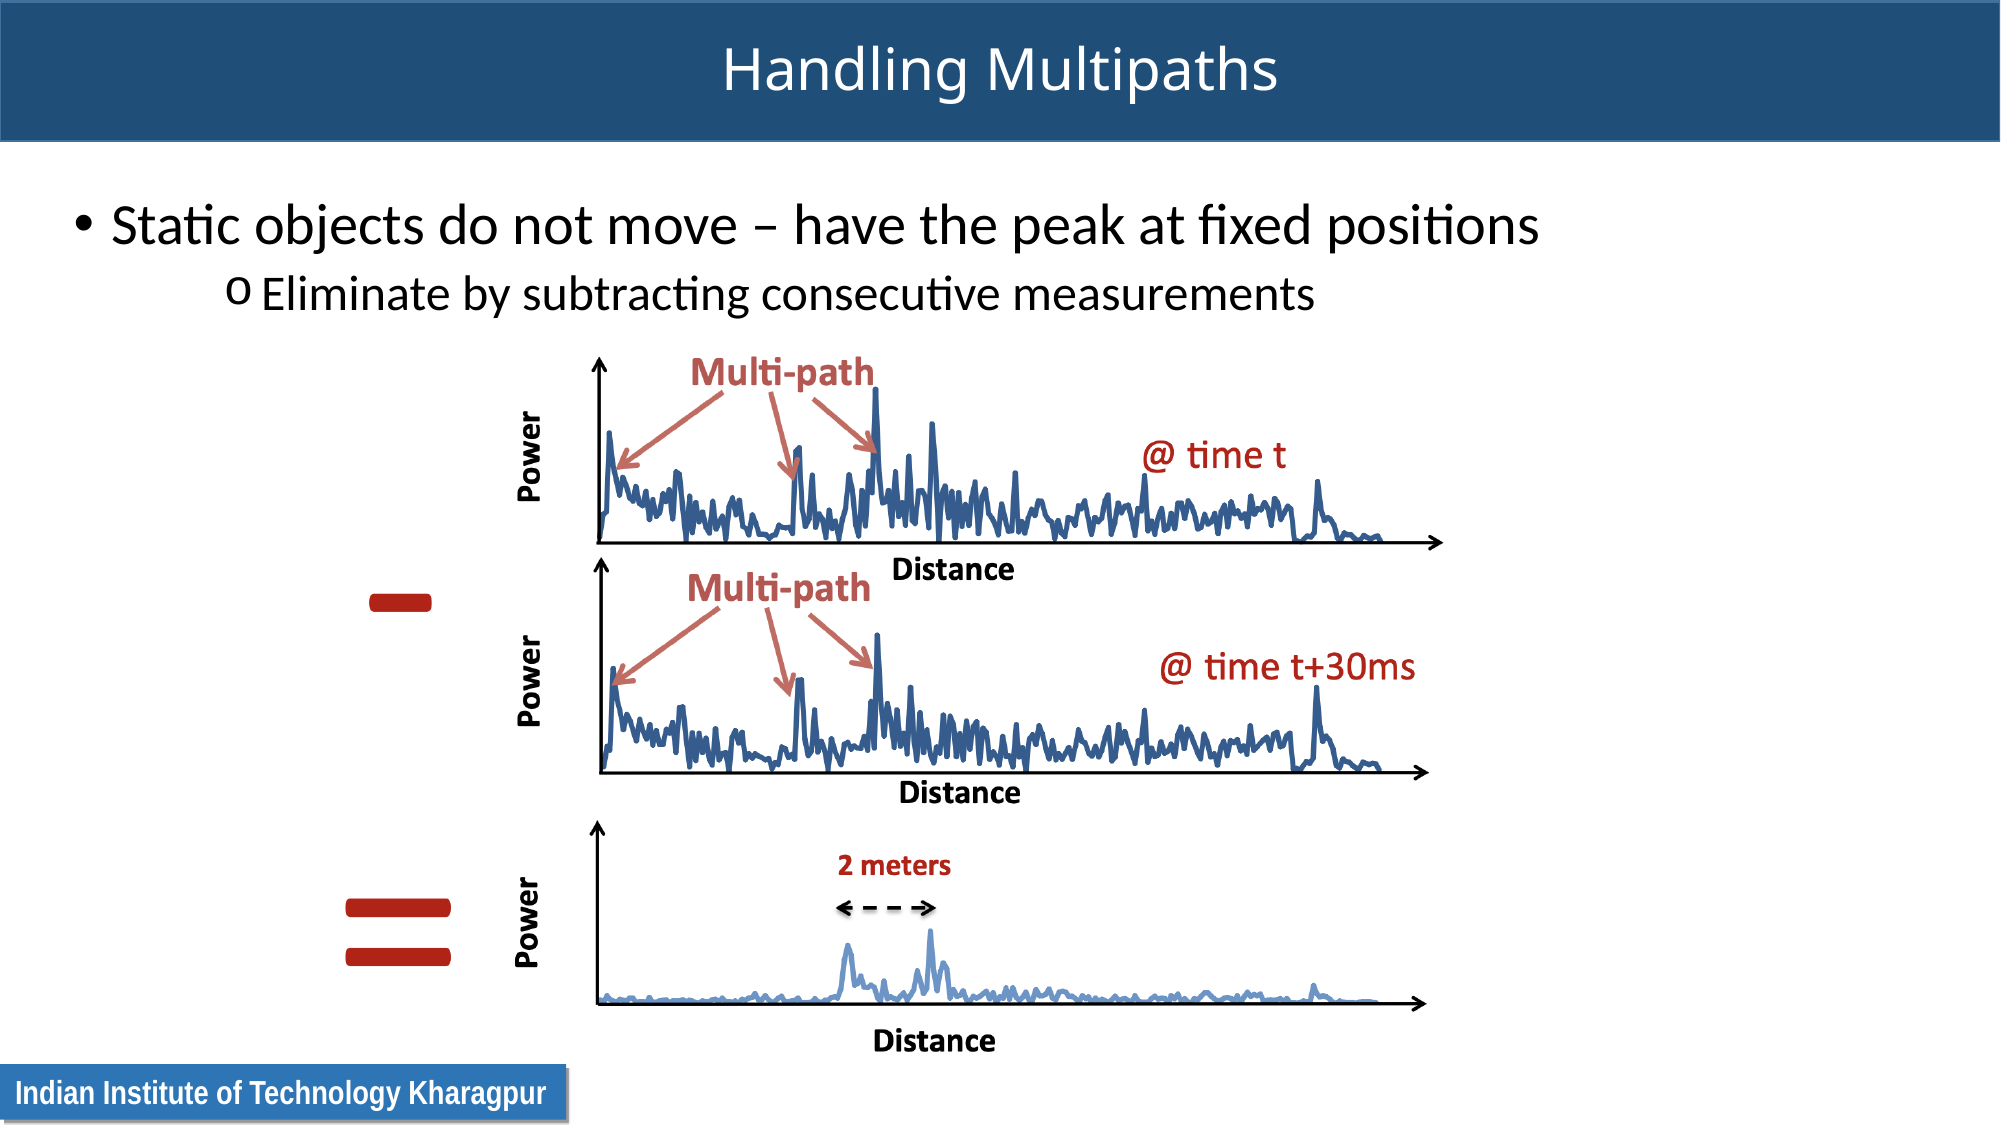

Handling Multipaths
# Static objects do not move – have the peak at fixed positions
Eliminate by subtracting consecutive measurements